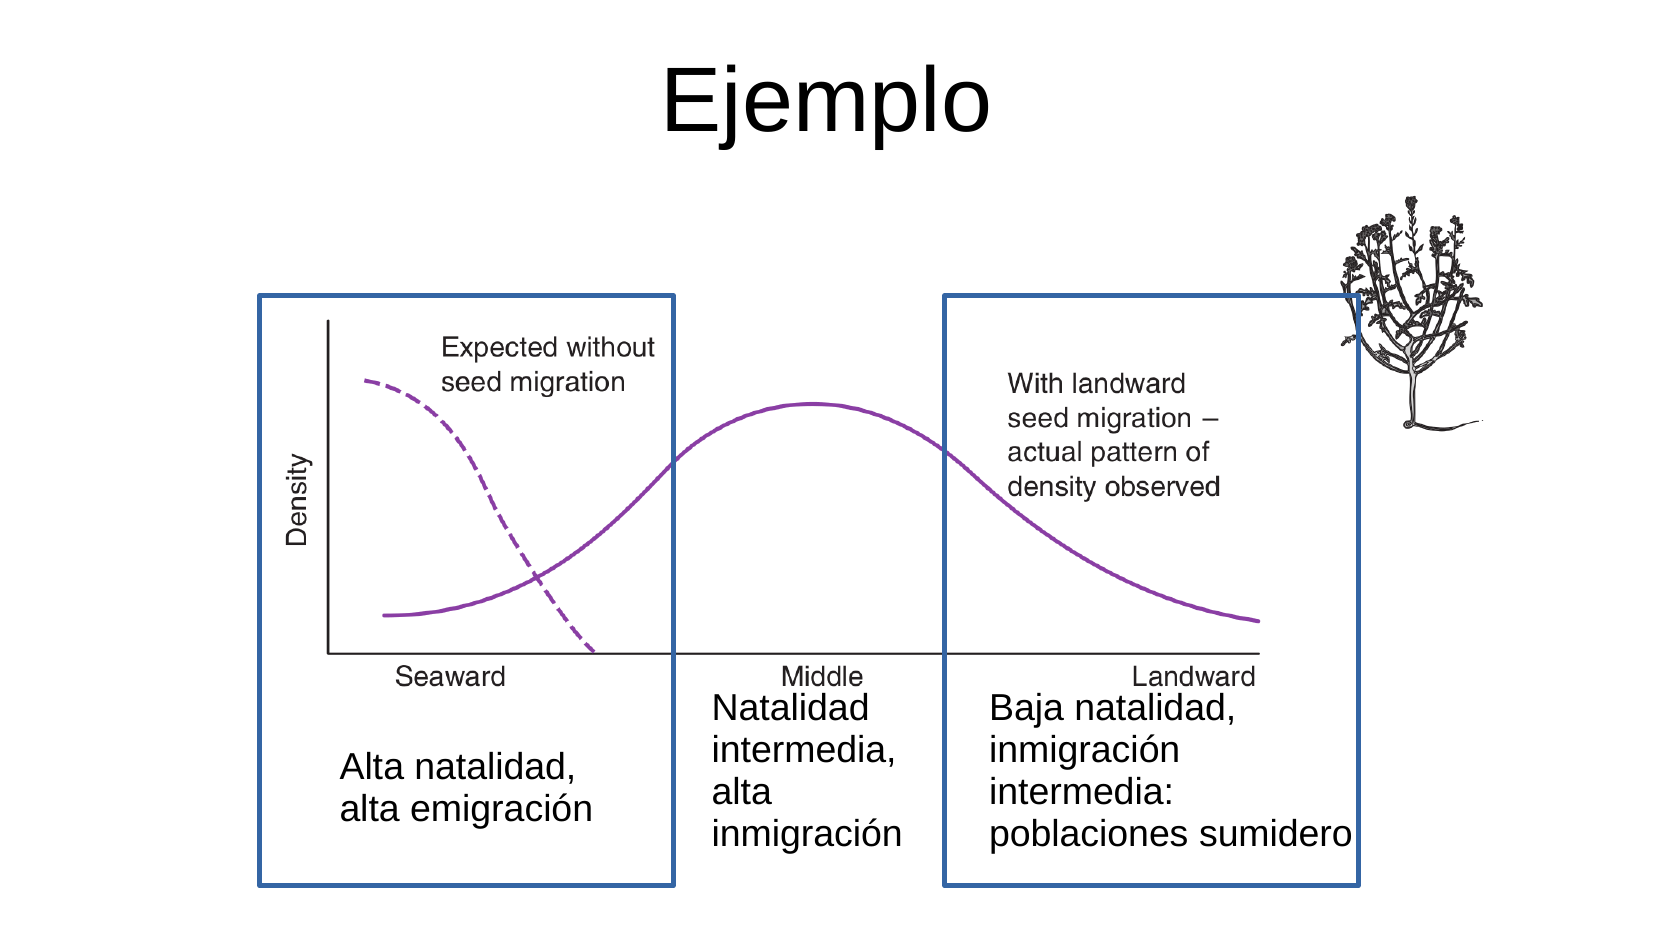

# Ejemplo
Natalidad intermedia, alta inmigración
Baja natalidad, inmigración intermedia:
poblaciones sumidero
Alta natalidad, alta emigración